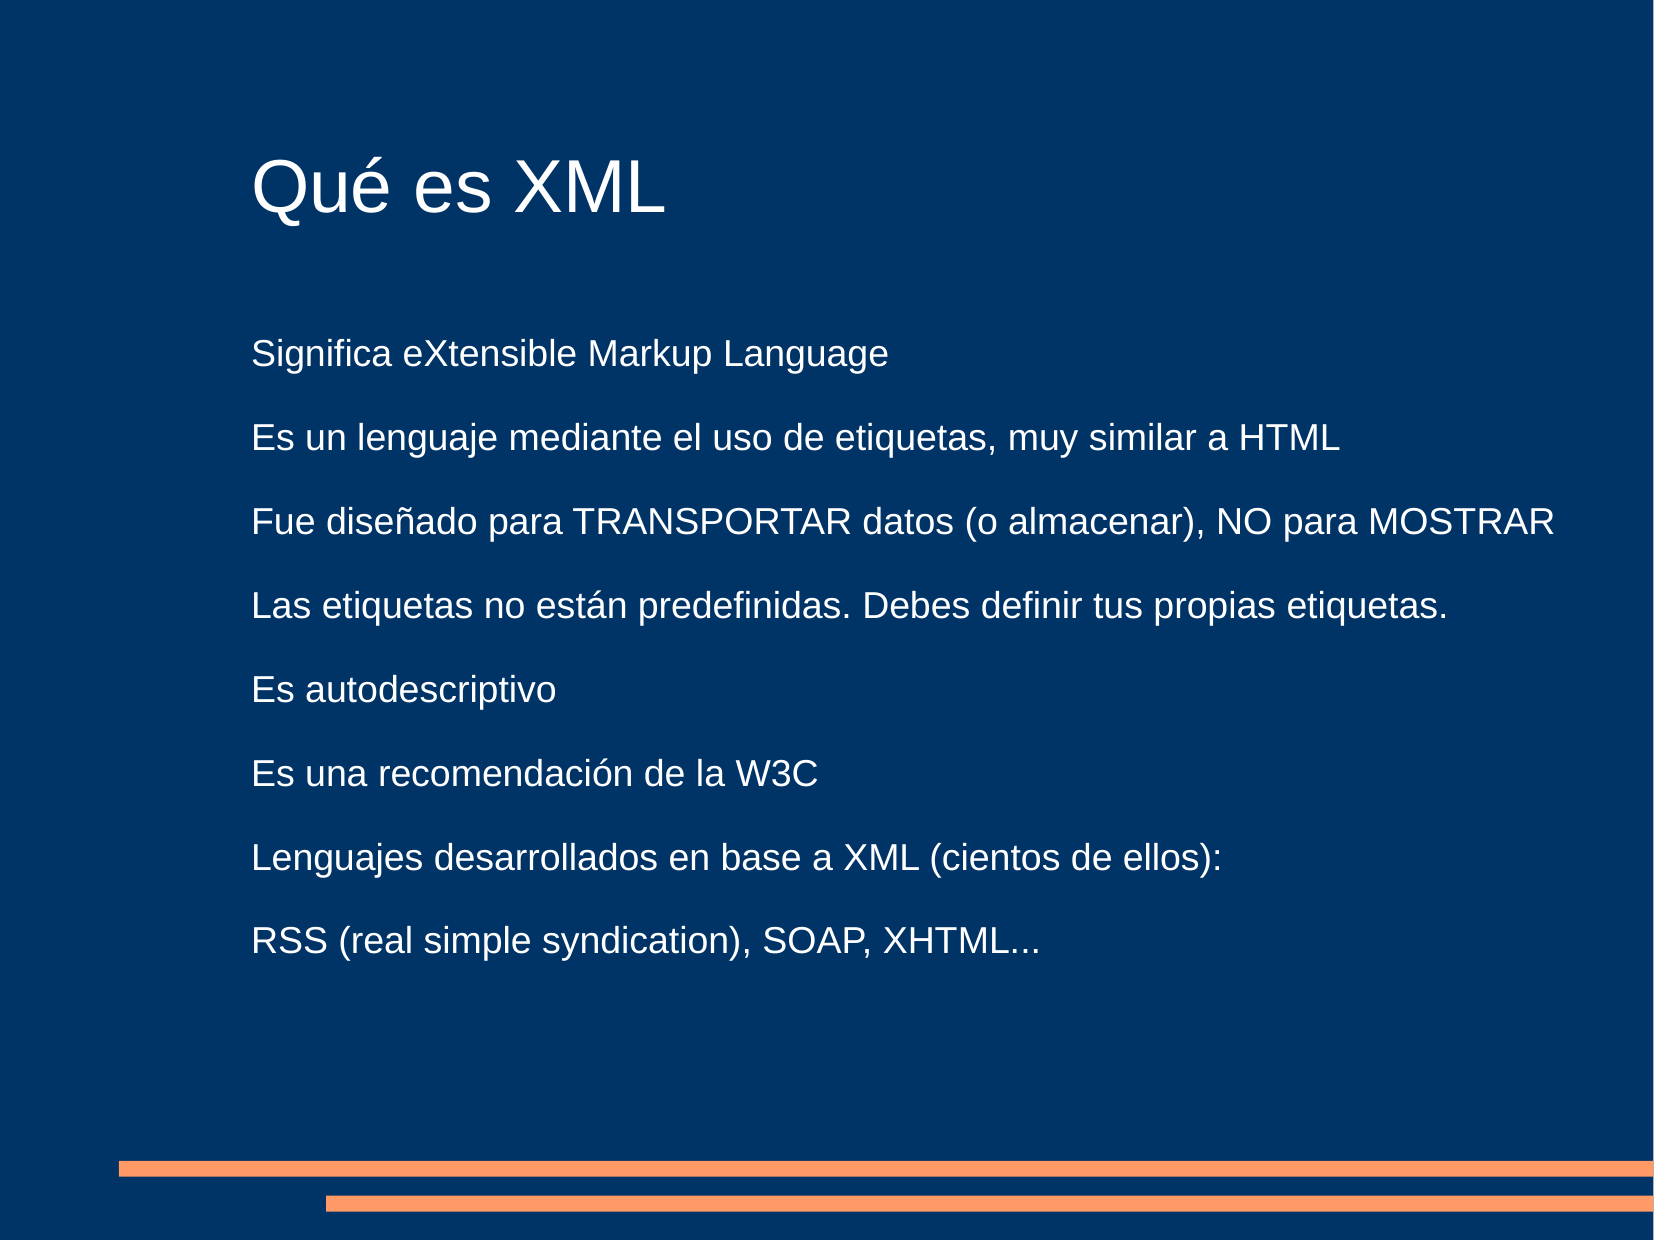

Qué es XML
Significa eXtensible Markup Language
Es un lenguaje mediante el uso de etiquetas, muy similar a HTML
Fue diseñado para TRANSPORTAR datos (o almacenar), NO para MOSTRAR
Las etiquetas no están predefinidas. Debes definir tus propias etiquetas.
Es autodescriptivo
Es una recomendación de la W3C
Lenguajes desarrollados en base a XML (cientos de ellos):
RSS (real simple syndication), SOAP, XHTML...